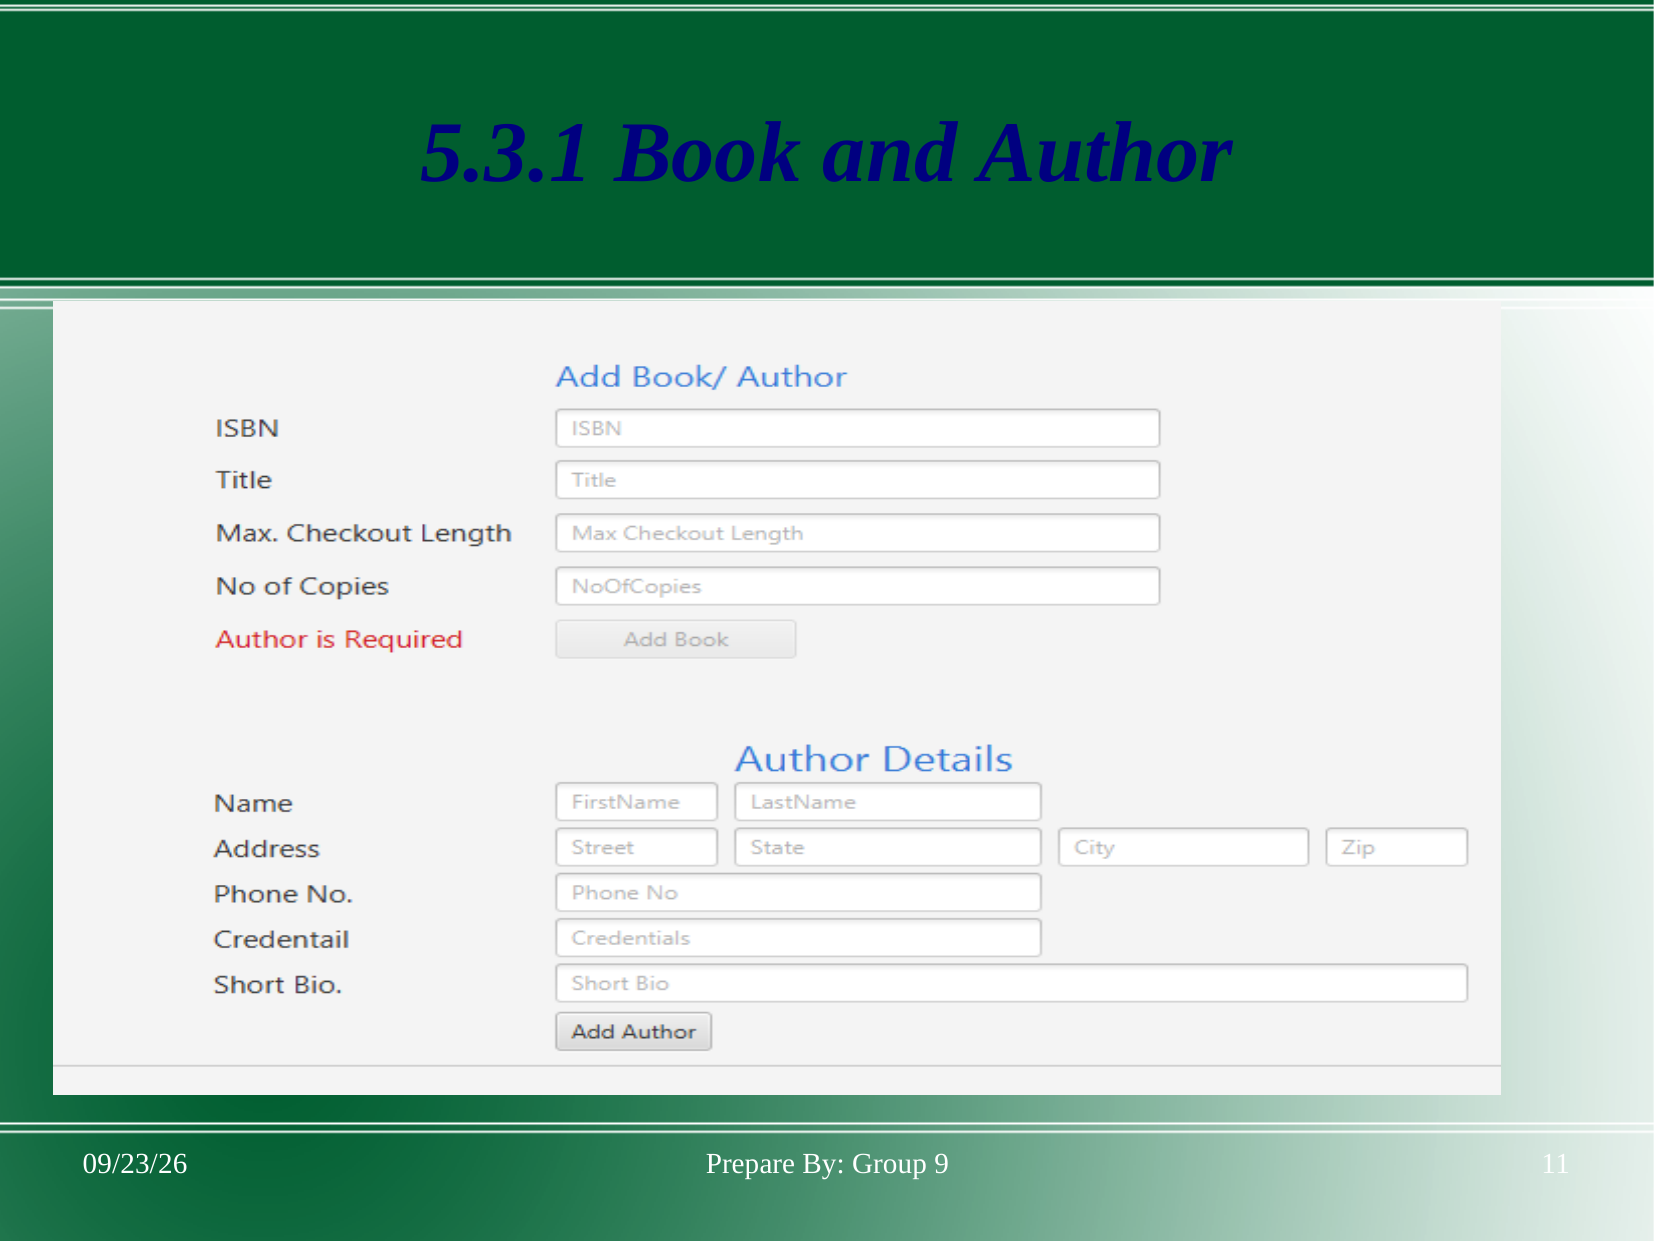

# 5.3.1 Book and Author
Prepare By: Group 9
11